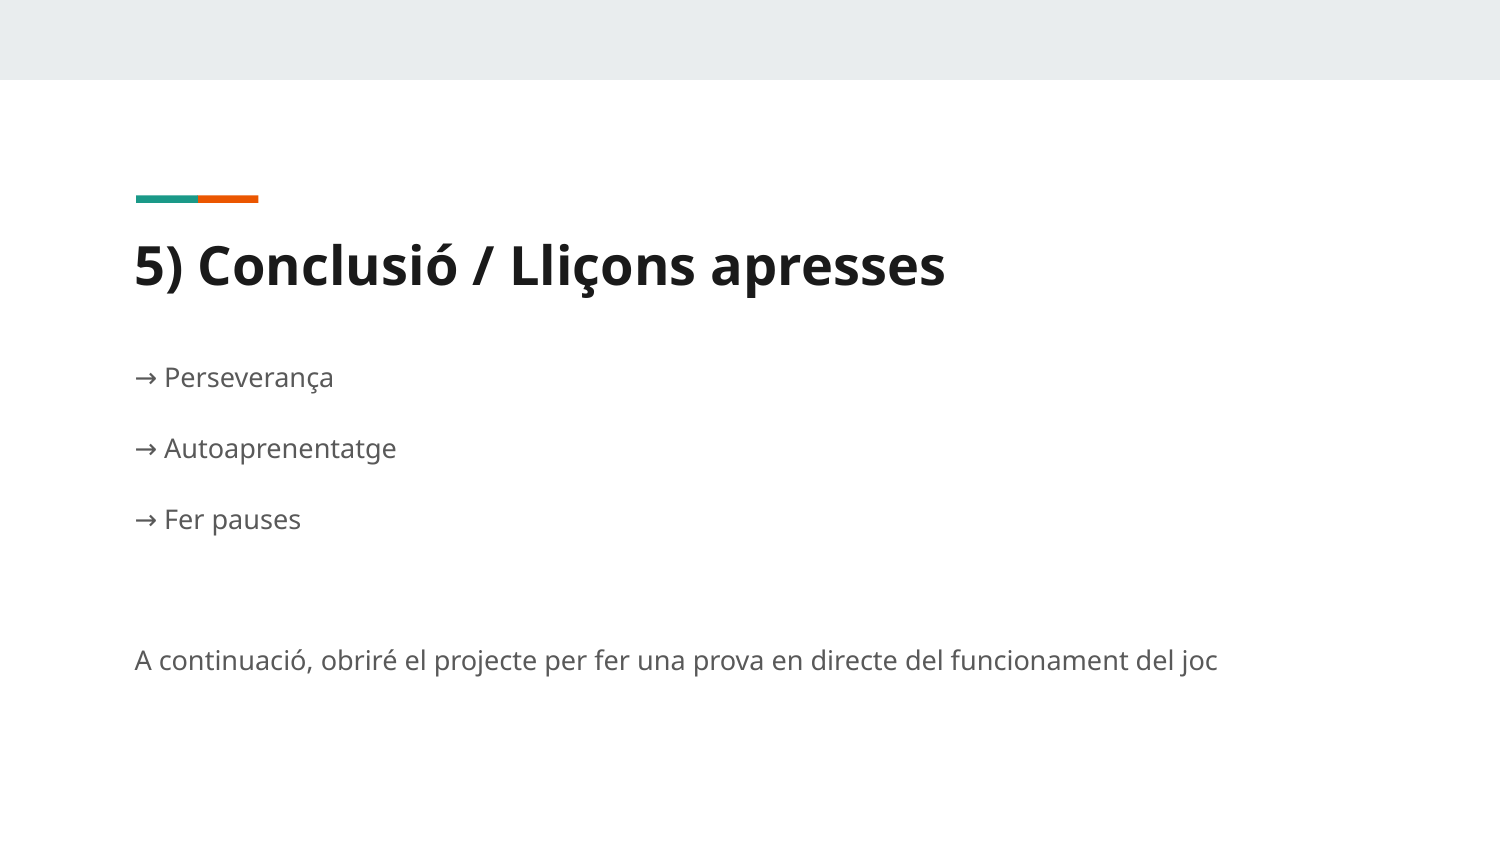

# 5) Conclusió / Lliçons apresses
→ Perseverança
→ Autoaprenentatge
→ Fer pauses
A continuació, obriré el projecte per fer una prova en directe del funcionament del joc